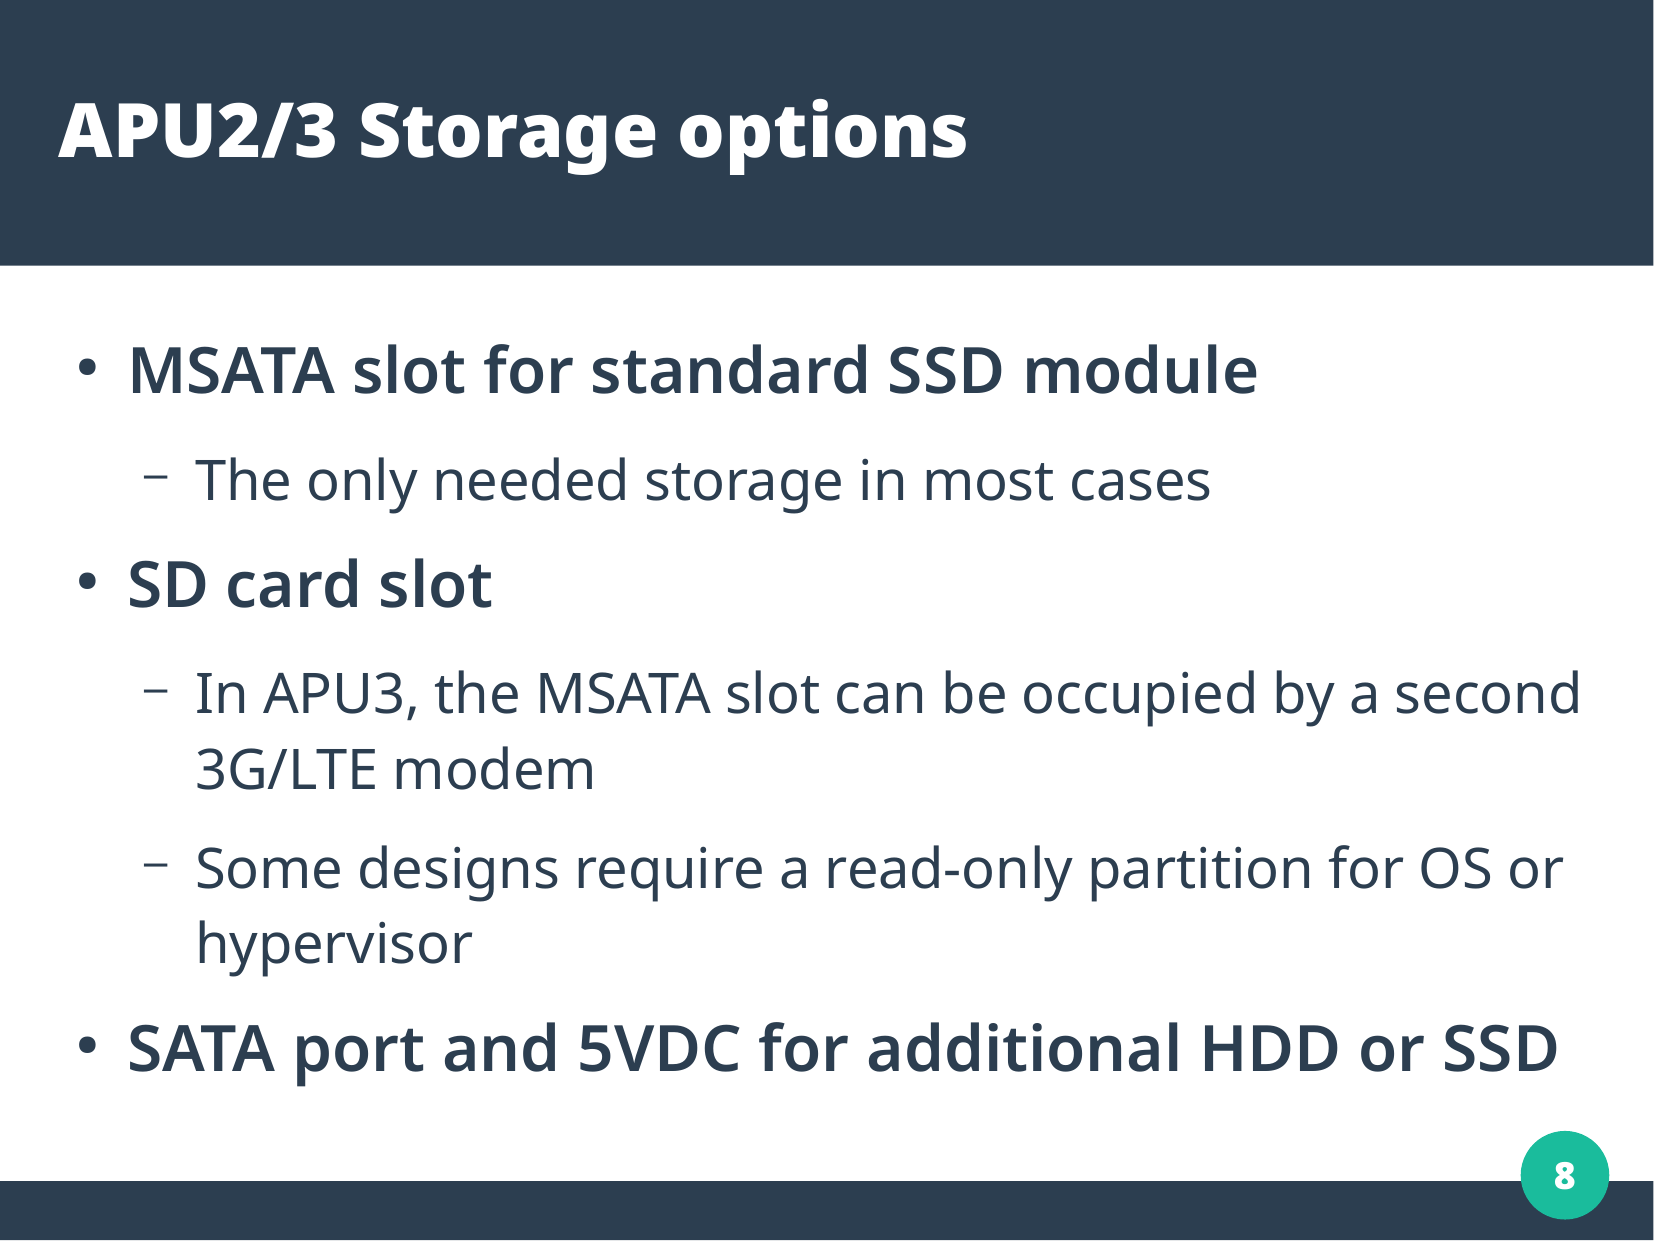

# APU2/3 Storage options
MSATA slot for standard SSD module
The only needed storage in most cases
SD card slot
In APU3, the MSATA slot can be occupied by a second 3G/LTE modem
Some designs require a read-only partition for OS or hypervisor
SATA port and 5VDC for additional HDD or SSD
8